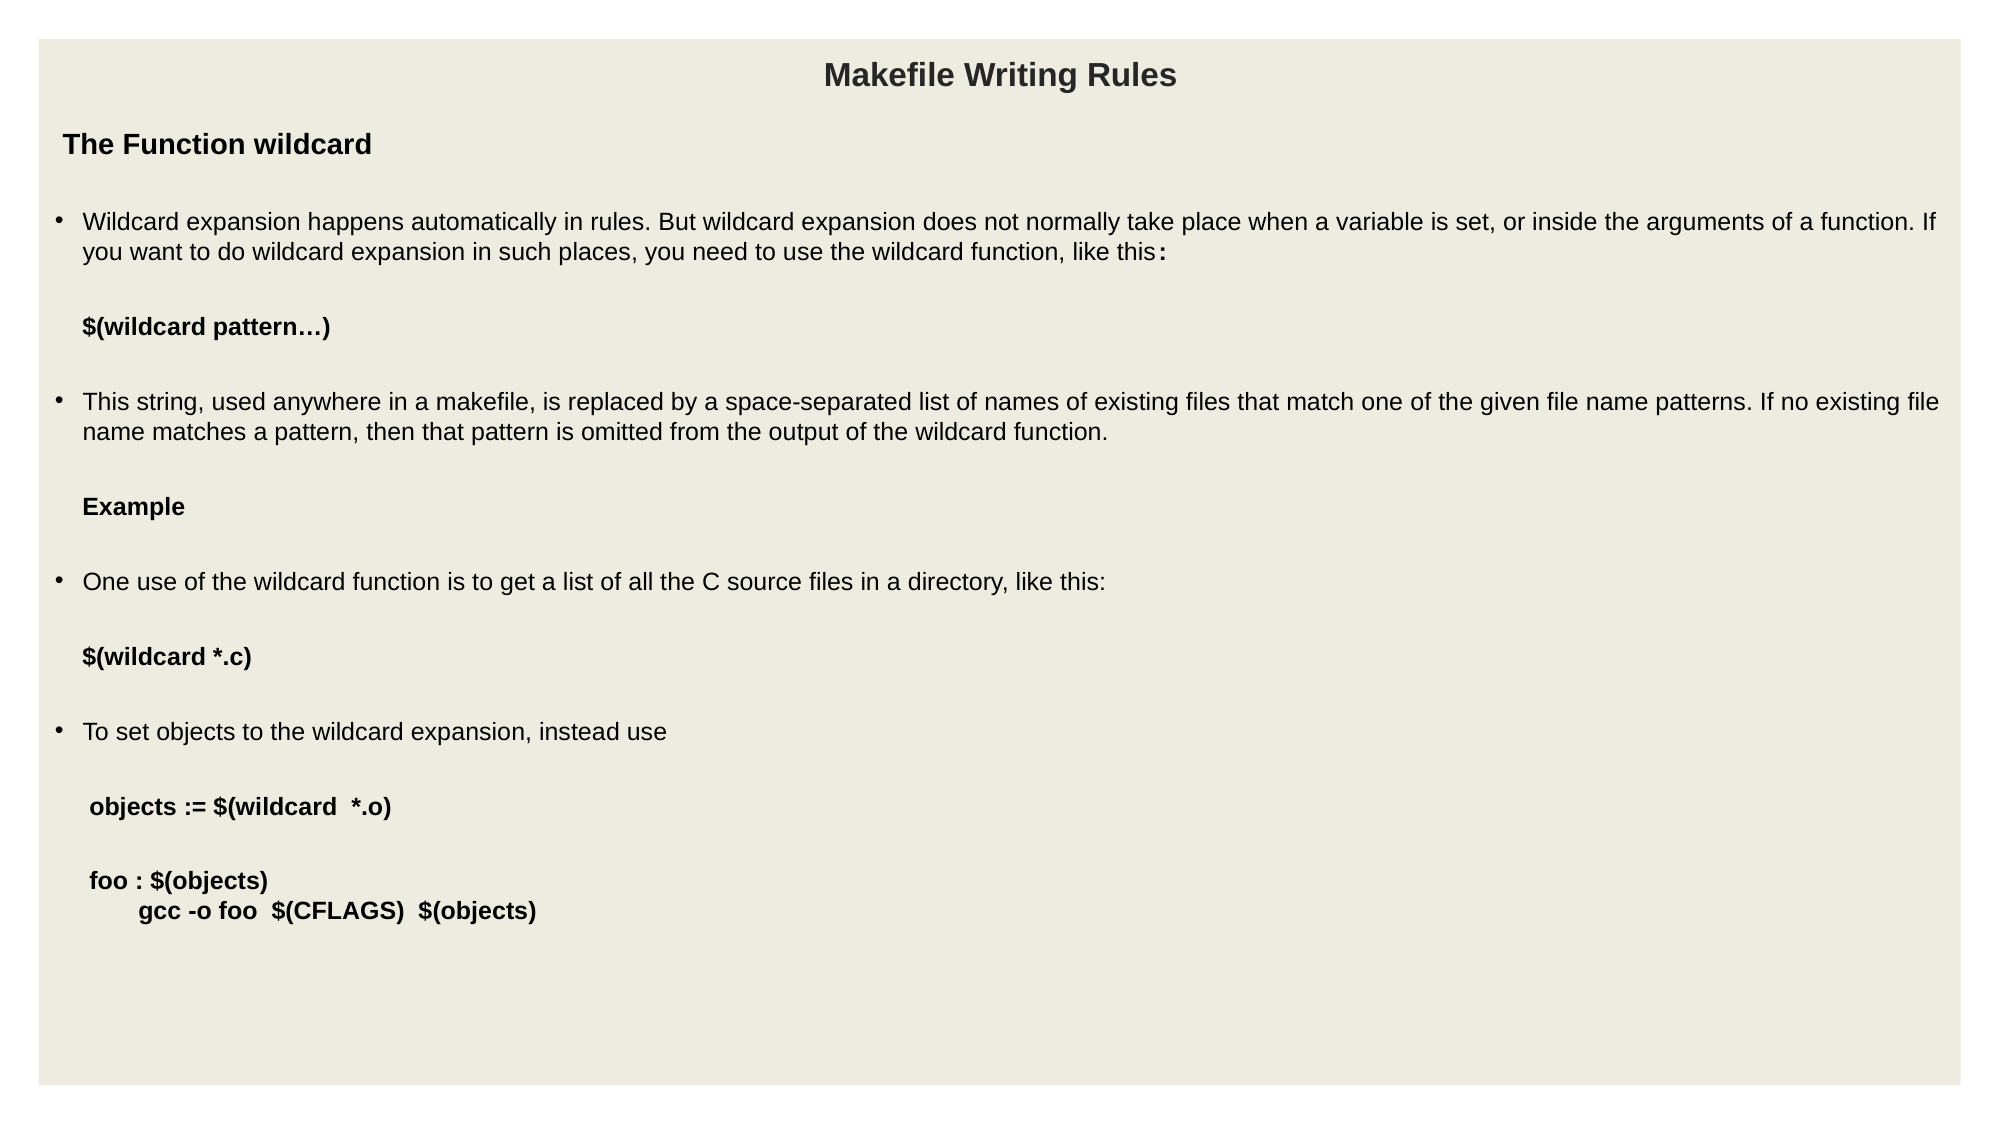

Makefile Writing Rules
 The Function wildcard
Wildcard expansion happens automatically in rules. But wildcard expansion does not normally take place when a variable is set, or inside the arguments of a function. If you want to do wildcard expansion in such places, you need to use the wildcard function, like this:
 $(wildcard pattern…)
This string, used anywhere in a makefile, is replaced by a space-separated list of names of existing files that match one of the given file name patterns. If no existing file name matches a pattern, then that pattern is omitted from the output of the wildcard function.
 Example
One use of the wildcard function is to get a list of all the C source files in a directory, like this:
 $(wildcard *.c)
To set objects to the wildcard expansion, instead use
 objects := $(wildcard *.o)
 foo : $(objects)
 gcc -o foo $(CFLAGS) $(objects)